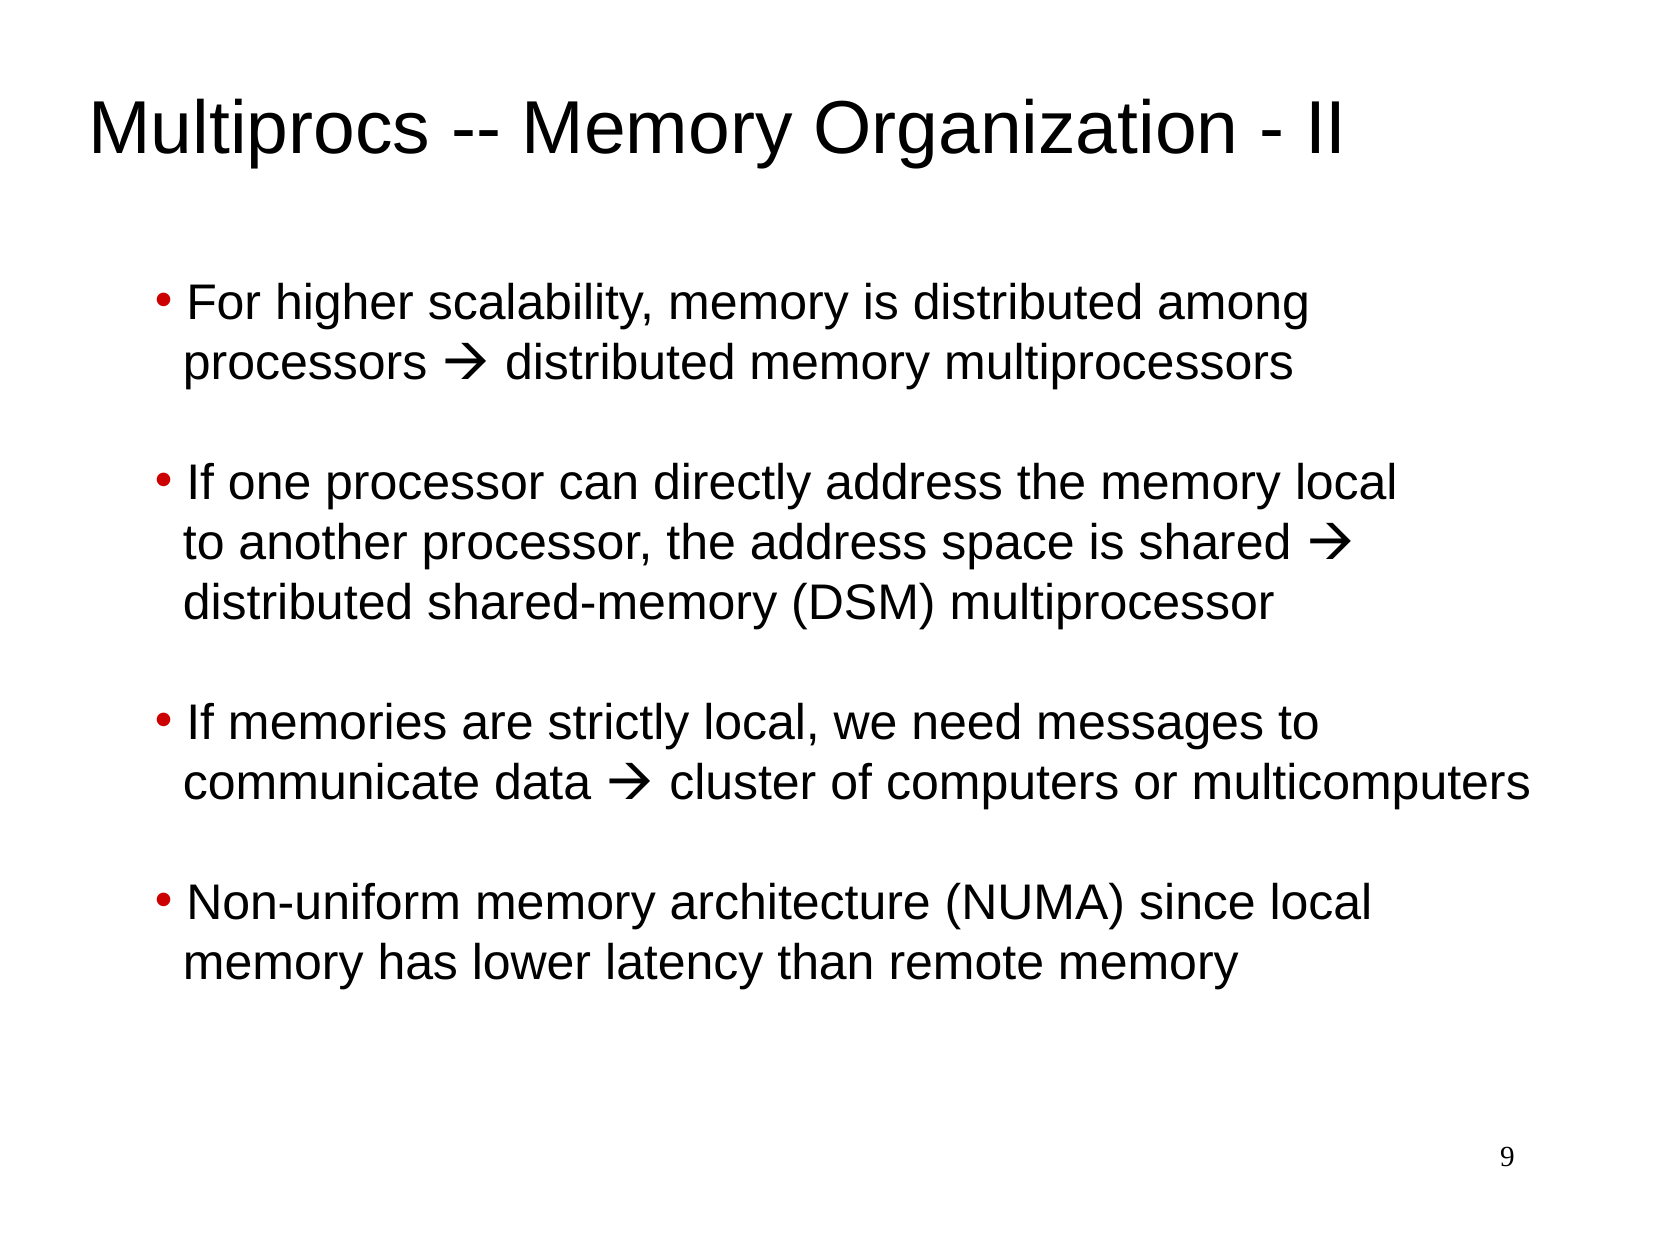

Multiprocs -- Memory Organization - II
 For higher scalability, memory is distributed among
 processors  distributed memory multiprocessors
 If one processor can directly address the memory local
 to another processor, the address space is shared 
 distributed shared-memory (DSM) multiprocessor
 If memories are strictly local, we need messages to
 communicate data  cluster of computers or multicomputers
 Non-uniform memory architecture (NUMA) since local
 memory has lower latency than remote memory